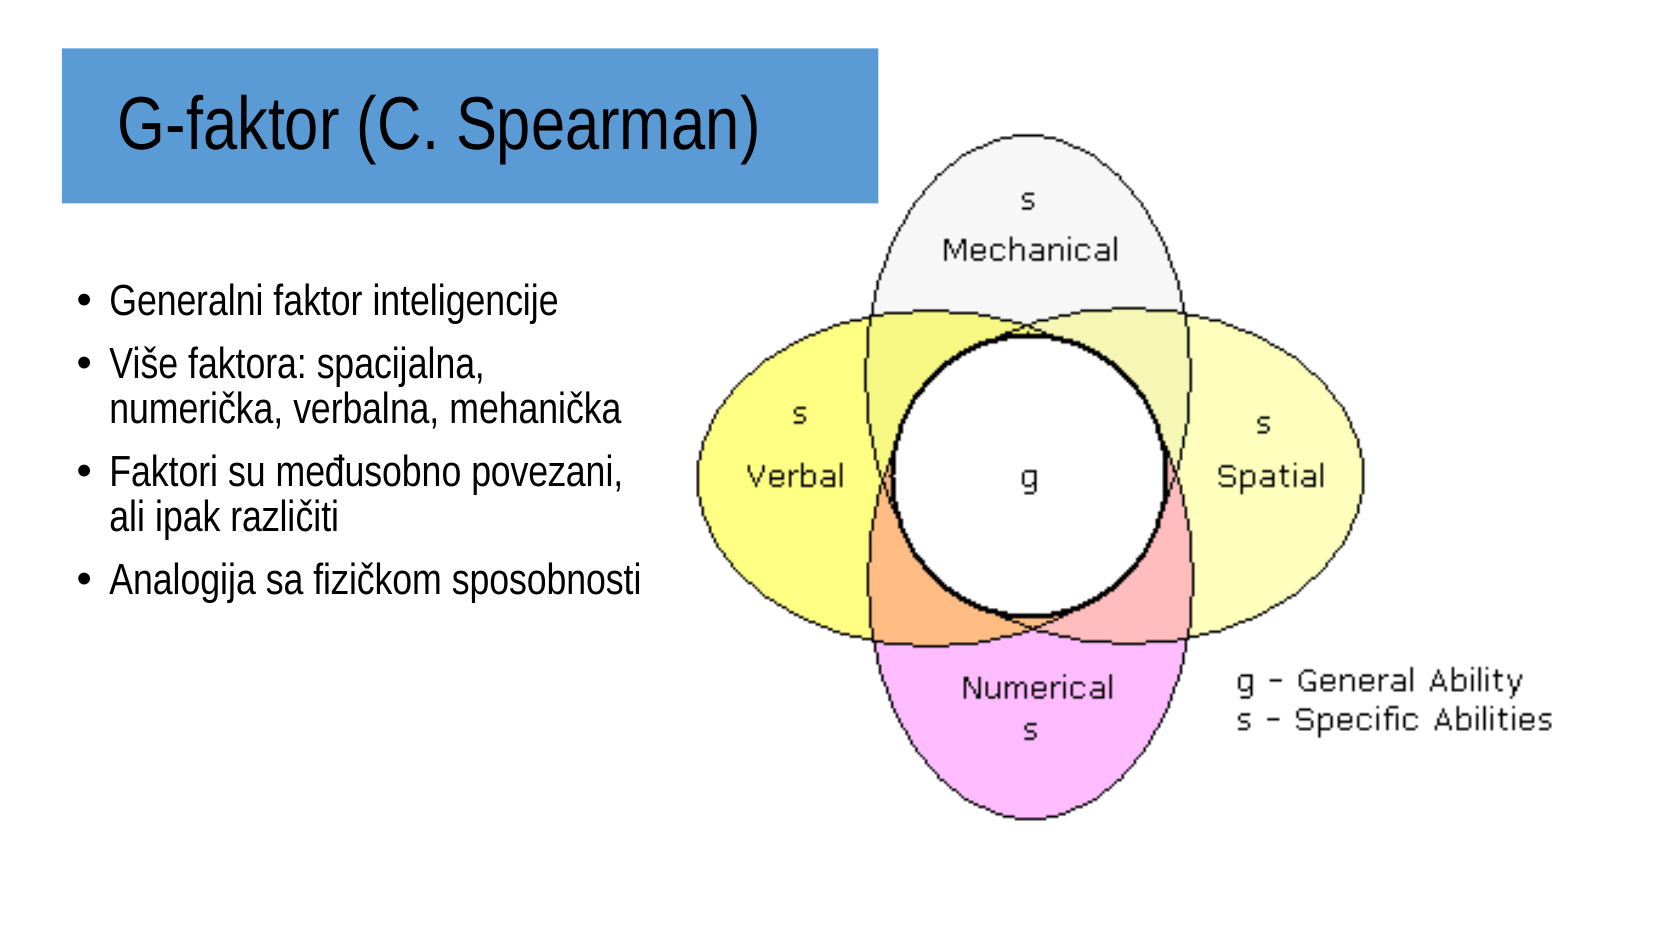

G-faktor (C. Spearman)
Generalni faktor inteligencije
Više faktora: spacijalna, numerička, verbalna, mehanička
Faktori su međusobno povezani, ali ipak različiti
Analogija sa fizičkom sposobnosti